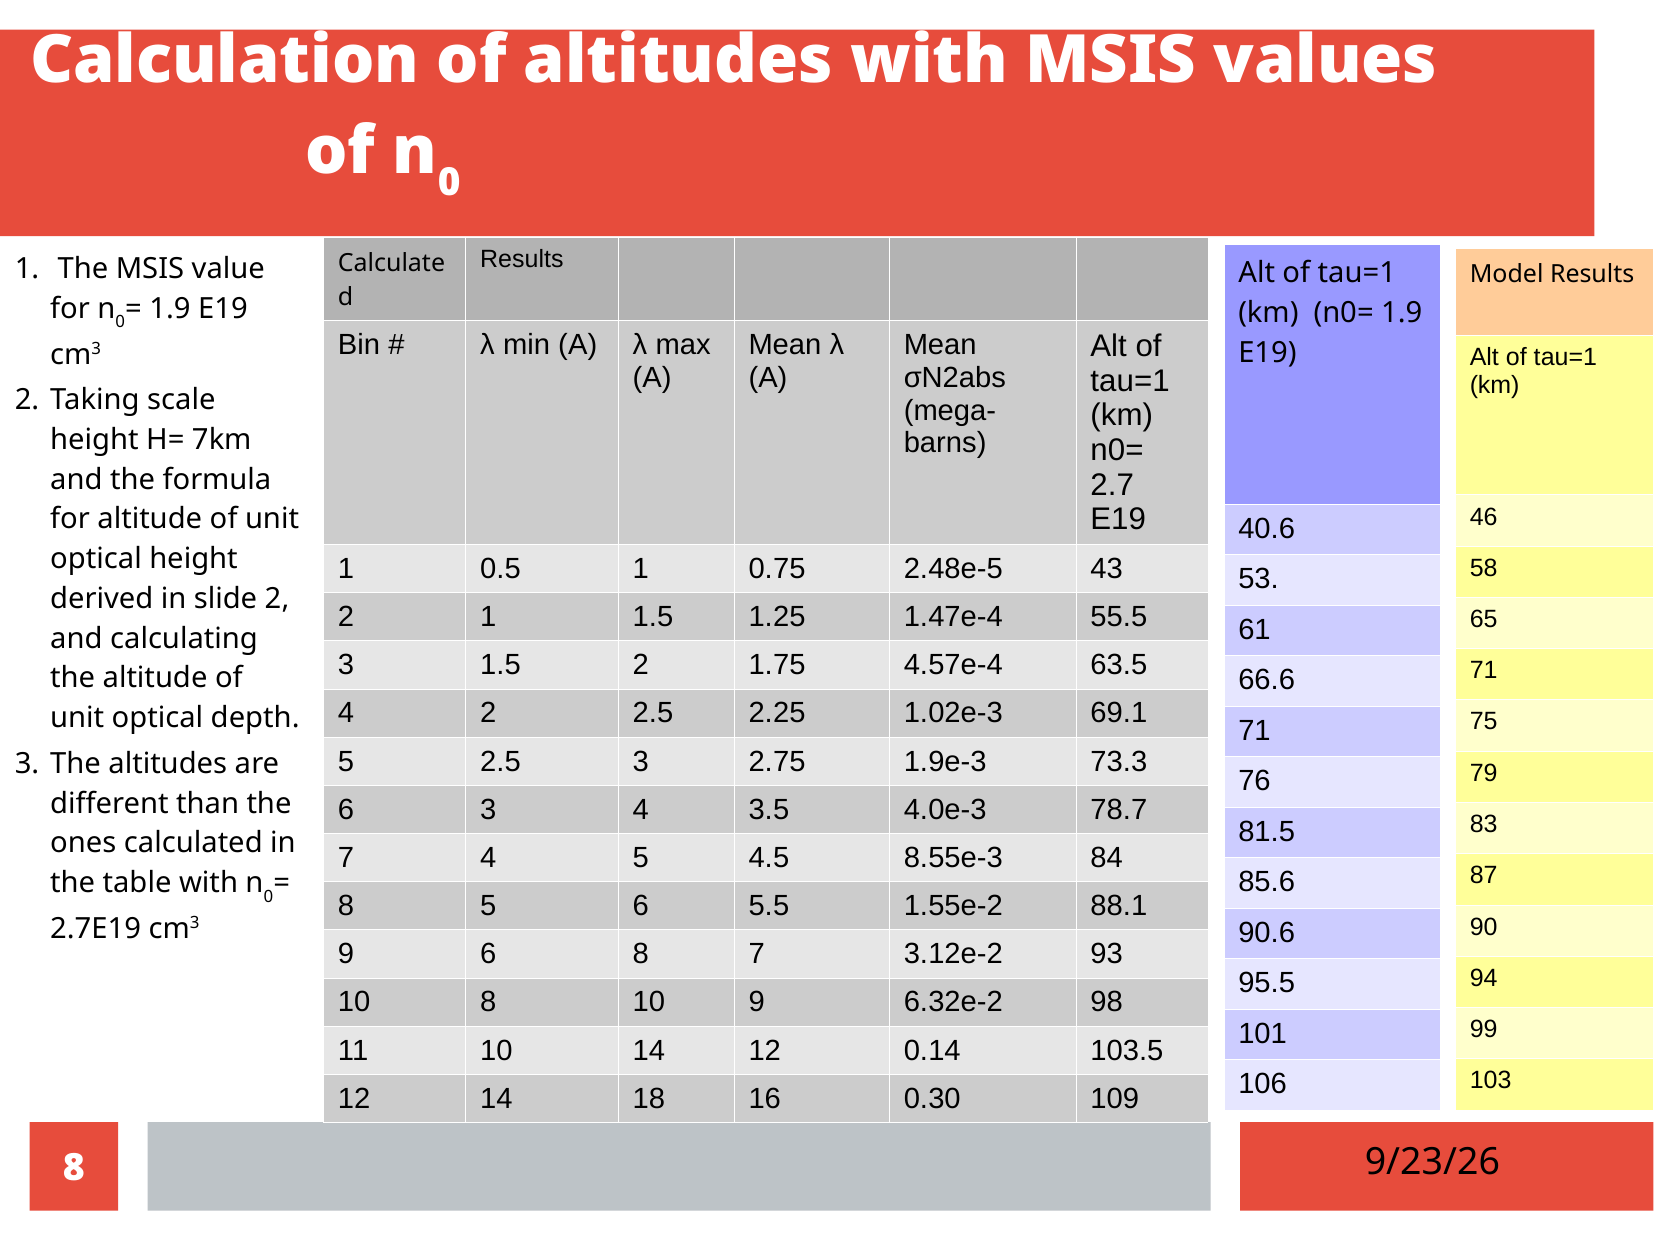

# Calculation of altitudes with MSIS values of n0
| Calculated | Results | | | | |
| --- | --- | --- | --- | --- | --- |
| Bin # | λ min (A) | λ max (A) | Mean λ (A) | Mean σN2abs (mega-barns) | Alt of tau=1 (km) n0= 2.7 E19 |
| 1 | 0.5 | 1 | 0.75 | 2.48e-5 | 43 |
| 2 | 1 | 1.5 | 1.25 | 1.47e-4 | 55.5 |
| 3 | 1.5 | 2 | 1.75 | 4.57e-4 | 63.5 |
| 4 | 2 | 2.5 | 2.25 | 1.02e-3 | 69.1 |
| 5 | 2.5 | 3 | 2.75 | 1.9e-3 | 73.3 |
| 6 | 3 | 4 | 3.5 | 4.0e-3 | 78.7 |
| 7 | 4 | 5 | 4.5 | 8.55e-3 | 84 |
| 8 | 5 | 6 | 5.5 | 1.55e-2 | 88.1 |
| 9 | 6 | 8 | 7 | 3.12e-2 | 93 |
| 10 | 8 | 10 | 9 | 6.32e-2 | 98 |
| 11 | 10 | 14 | 12 | 0.14 | 103.5 |
| 12 | 14 | 18 | 16 | 0.30 | 109 |
 The MSIS value for n0= 1.9 E19 cm3
Taking scale height H= 7km and the formula for altitude of unit optical height derived in slide 2, and calculating the altitude of unit optical depth.
The altitudes are different than the ones calculated in the table with n0= 2.7E19 cm3
| Alt of tau=1 (km) (n0= 1.9 E19) |
| --- |
| 40.6 |
| 53. |
| 61 |
| 66.6 |
| 71 |
| 76 |
| 81.5 |
| 85.6 |
| 90.6 |
| 95.5 |
| 101 |
| 106 |
| Model Results |
| --- |
| Alt of tau=1 (km) |
| 46 |
| 58 |
| 65 |
| 71 |
| 75 |
| 79 |
| 83 |
| 87 |
| 90 |
| 94 |
| 99 |
| 103 |
8